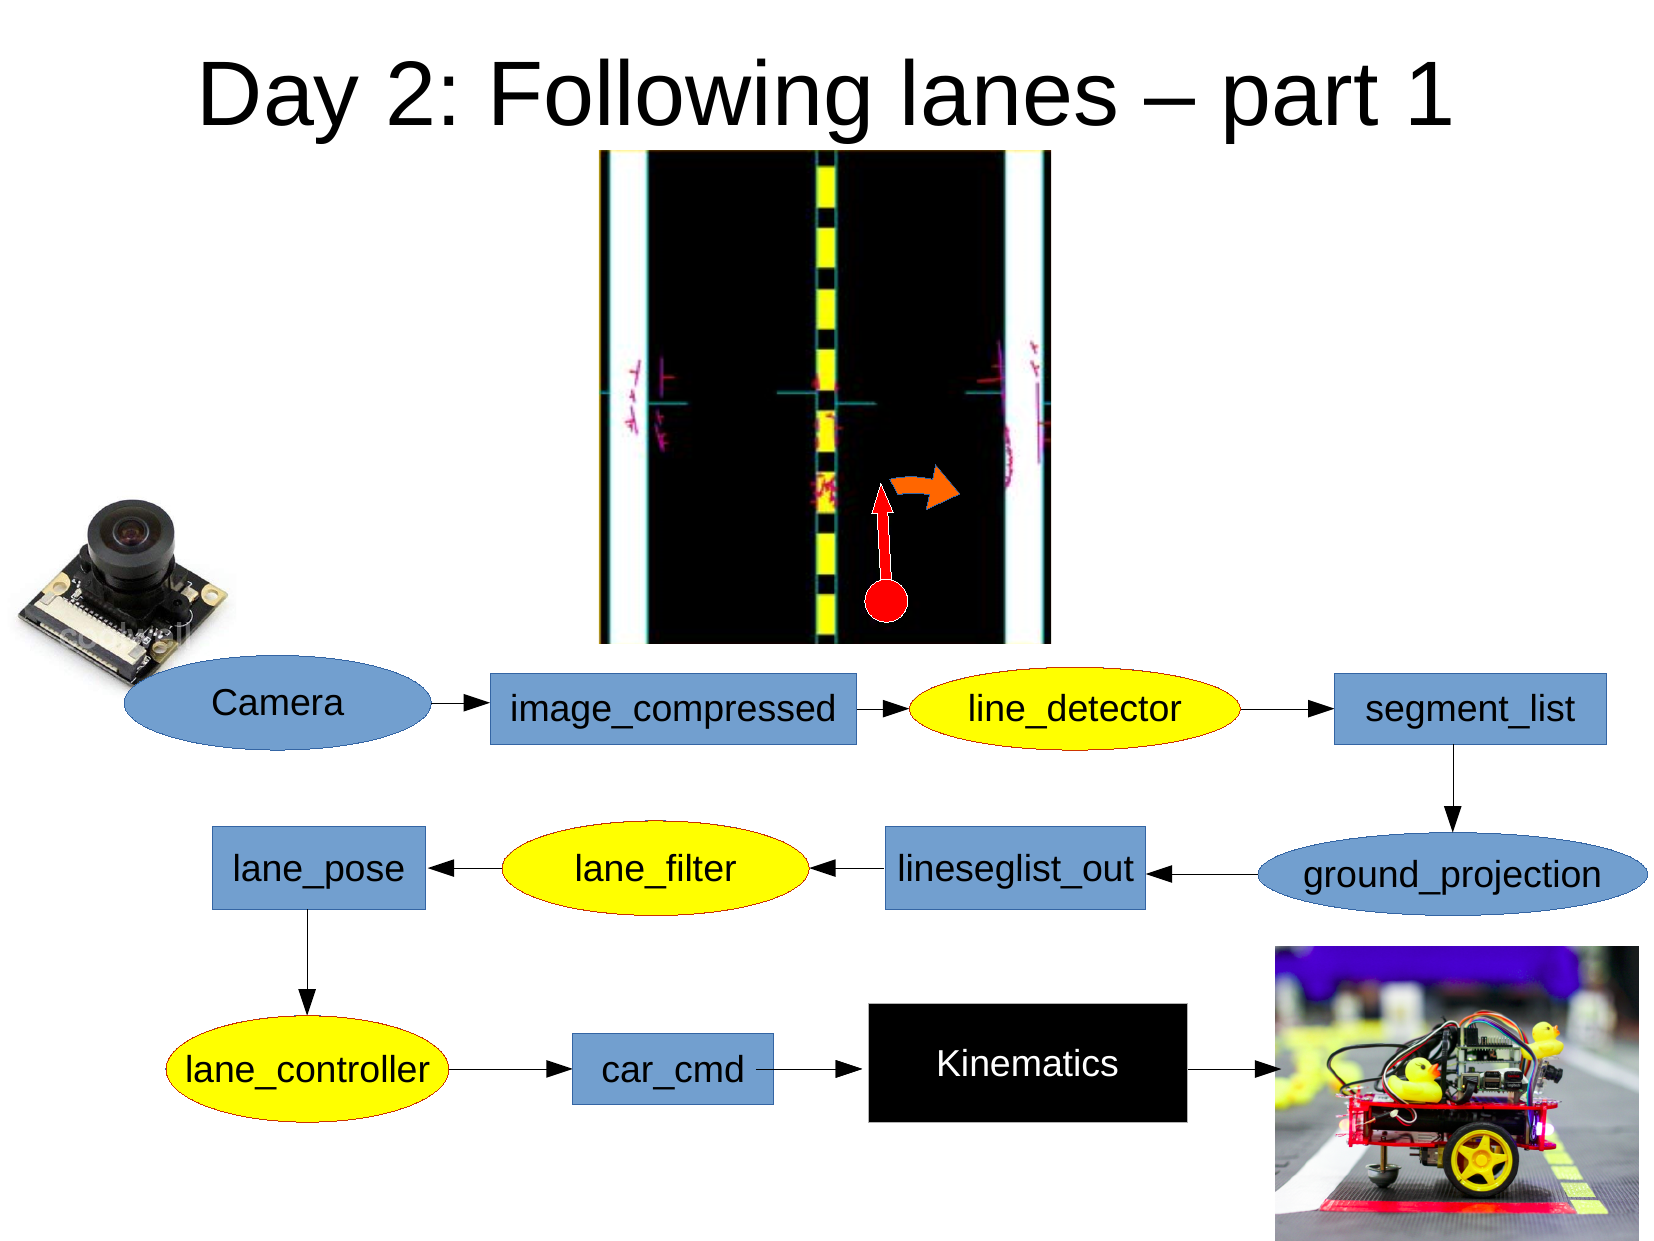

# Day 2: Following lanes – part 1
Camera
line_detector
line_detector
image_compressed
segment_list
lane_filter
lane_filter
lane_pose
lineseglist_out
ground_projection
Kinematics
lane_controller
lane_controller
car_cmd